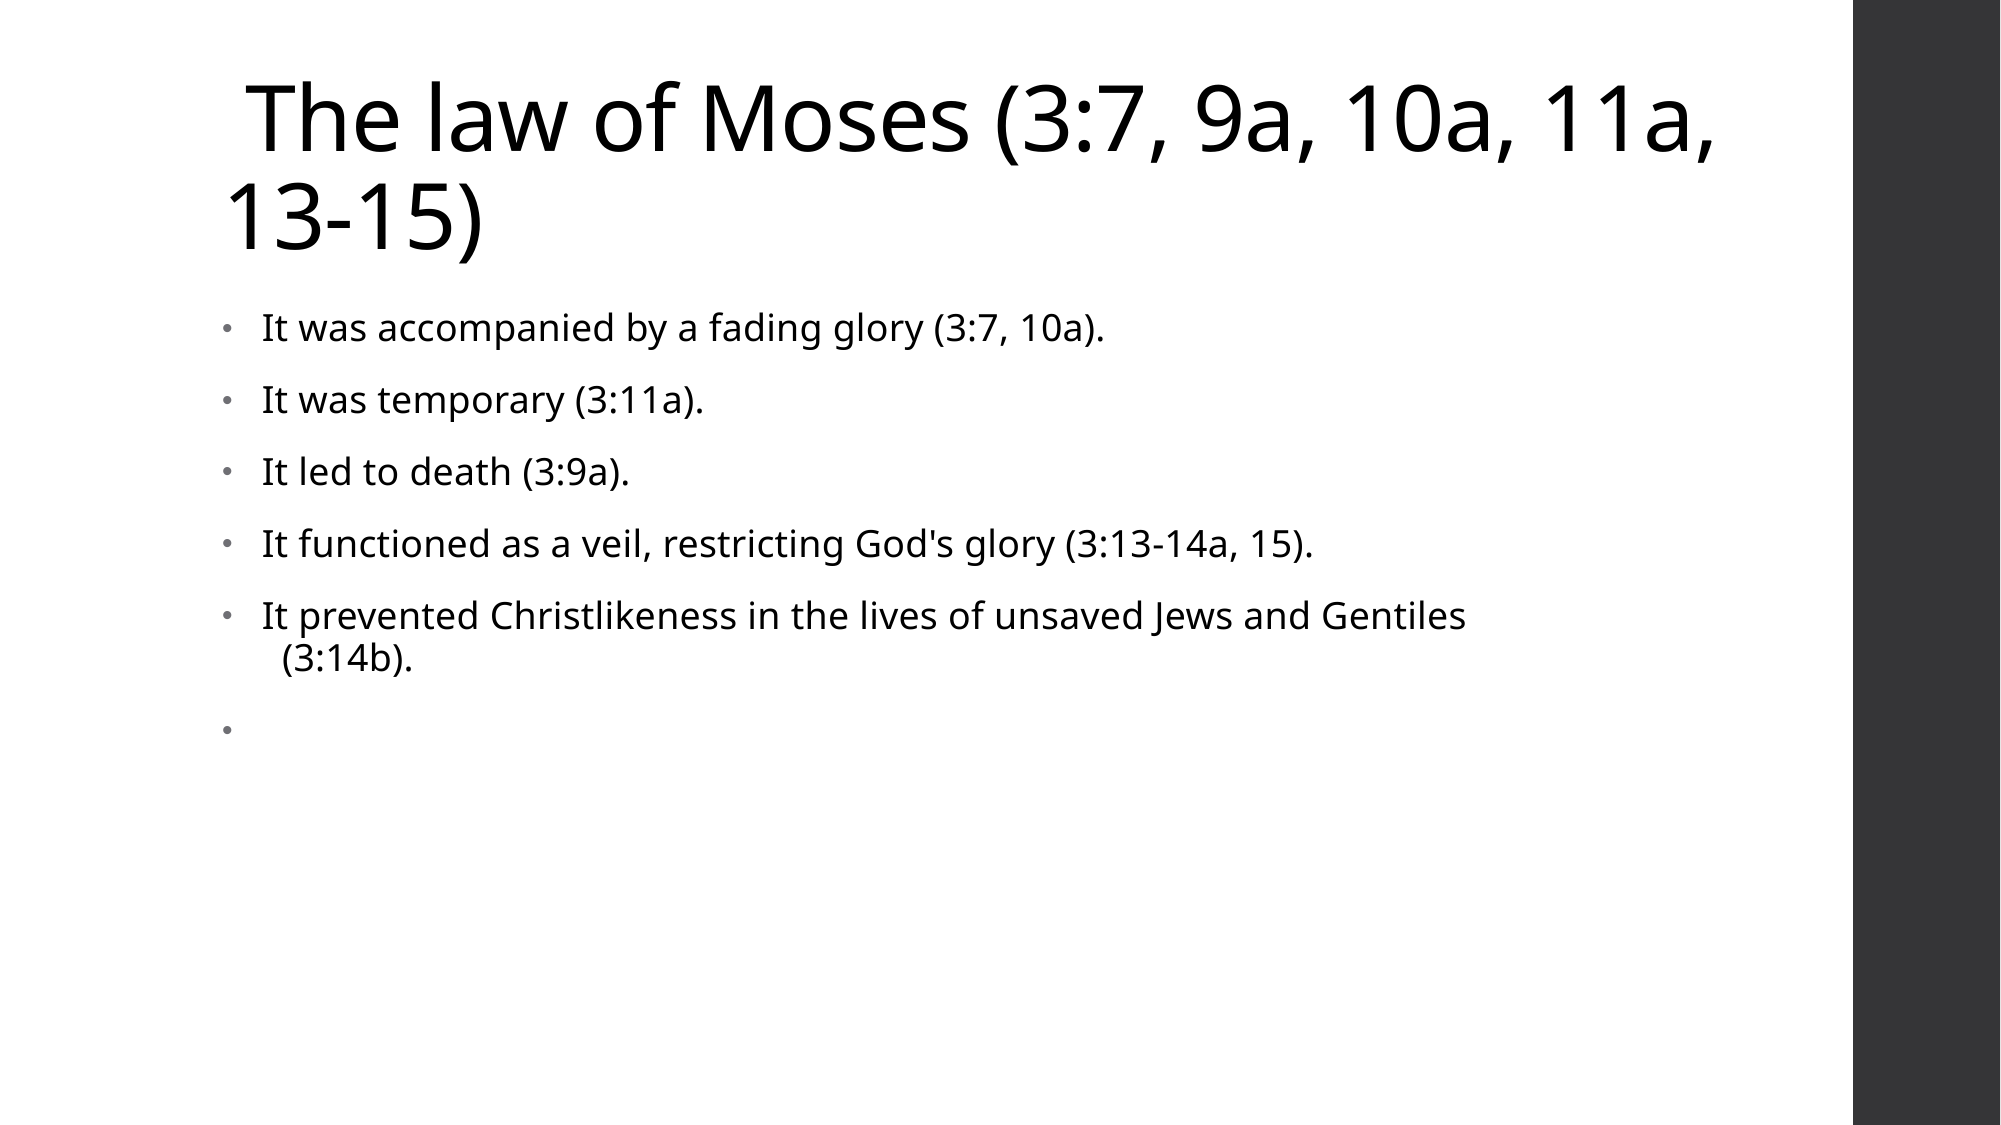

# The law of Moses (3:7, 9a, 10a, 11a, 13-15)
 It was accompanied by a fading glory (3:7, 10a).
 It was temporary (3:11a).
 It led to death (3:9a).
 It functioned as a veil, restricting God's glory (3:13-14a, 15).
 It prevented Christlikeness in the lives of unsaved Jews and Gentiles (3:14b).